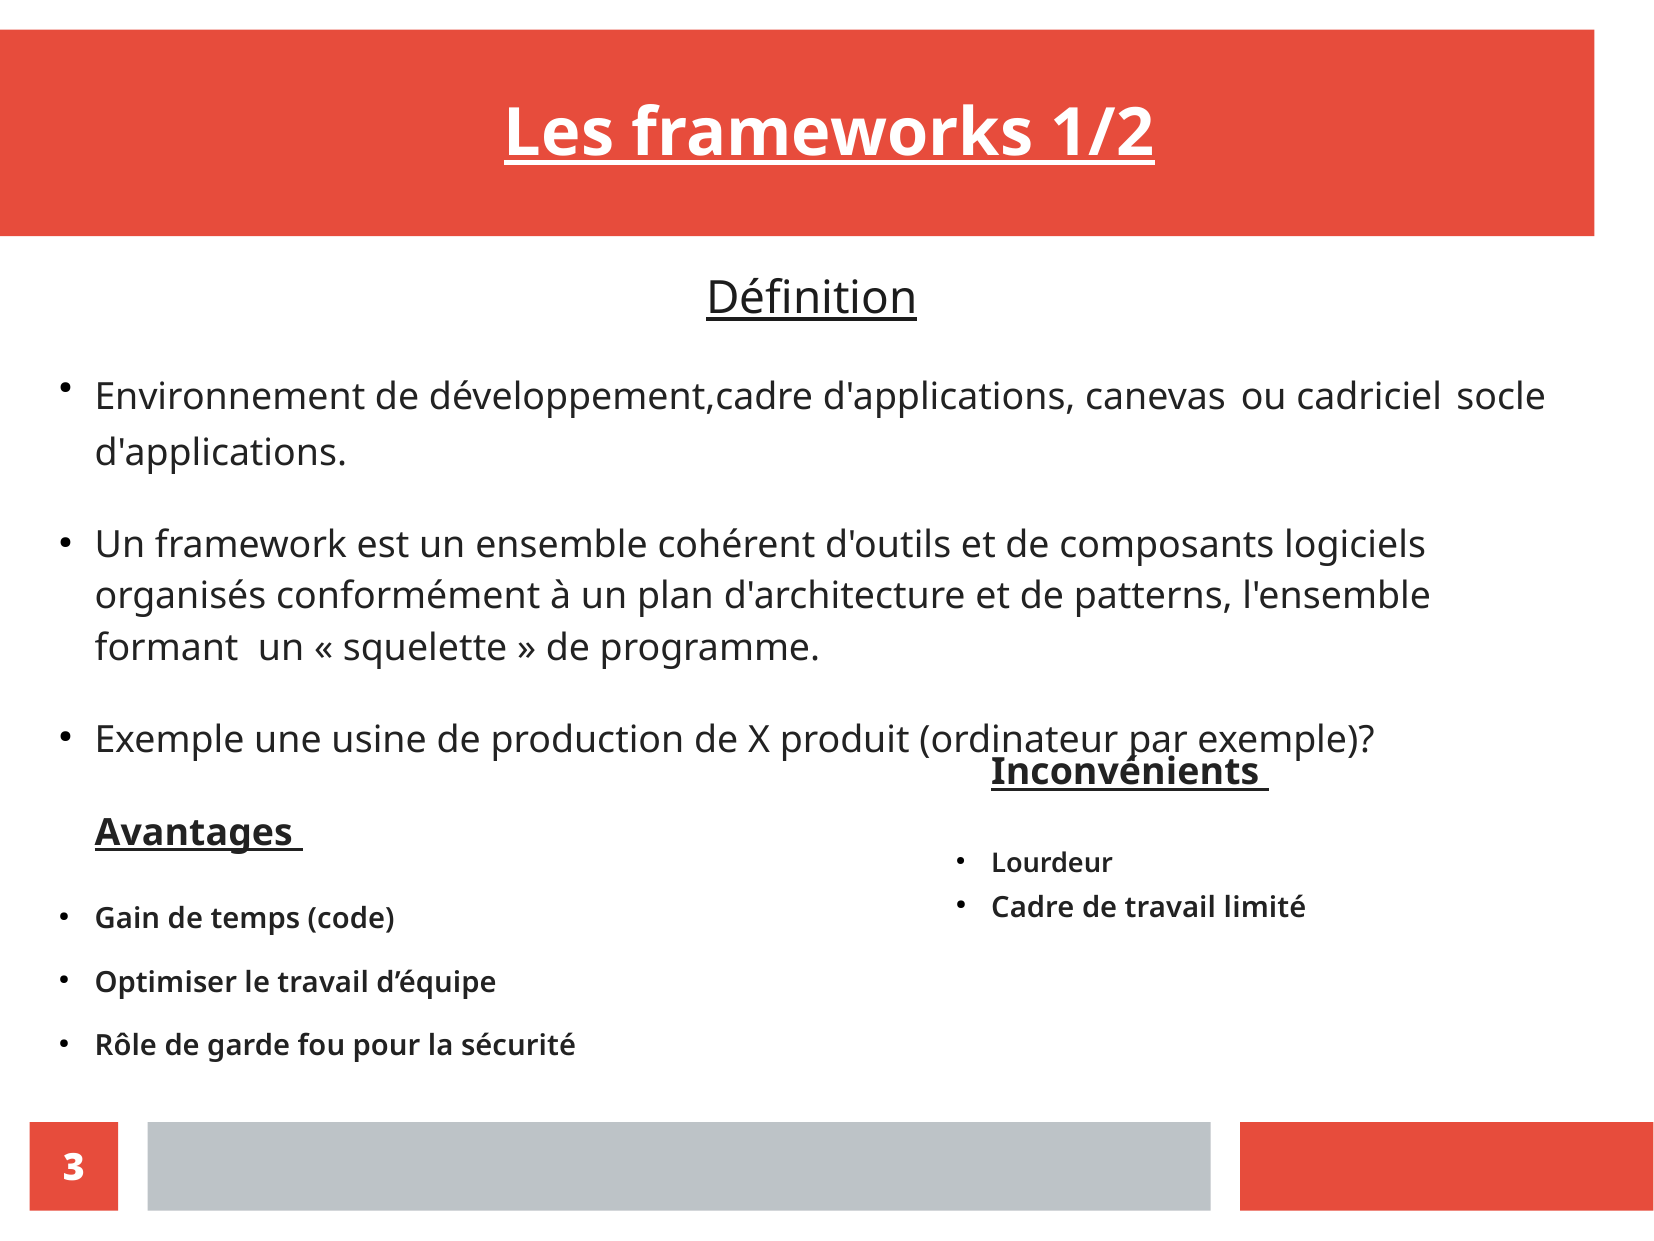

# Les frameworks 1/2
Définition
Environnement de développement,cadre d'applications, canevas ou cadriciel socle d'applications.
Un framework est un ensemble cohérent d'outils et de composants logiciels organisés conformément à un plan d'architecture et de patterns, l'ensemble formant un « squelette » de programme.
Exemple une usine de production de X produit (ordinateur par exemple)?
Avantages
Gain de temps (code)
Optimiser le travail d’équipe
Rôle de garde fou pour la sécurité
Inconvénients
Lourdeur
Cadre de travail limité
3